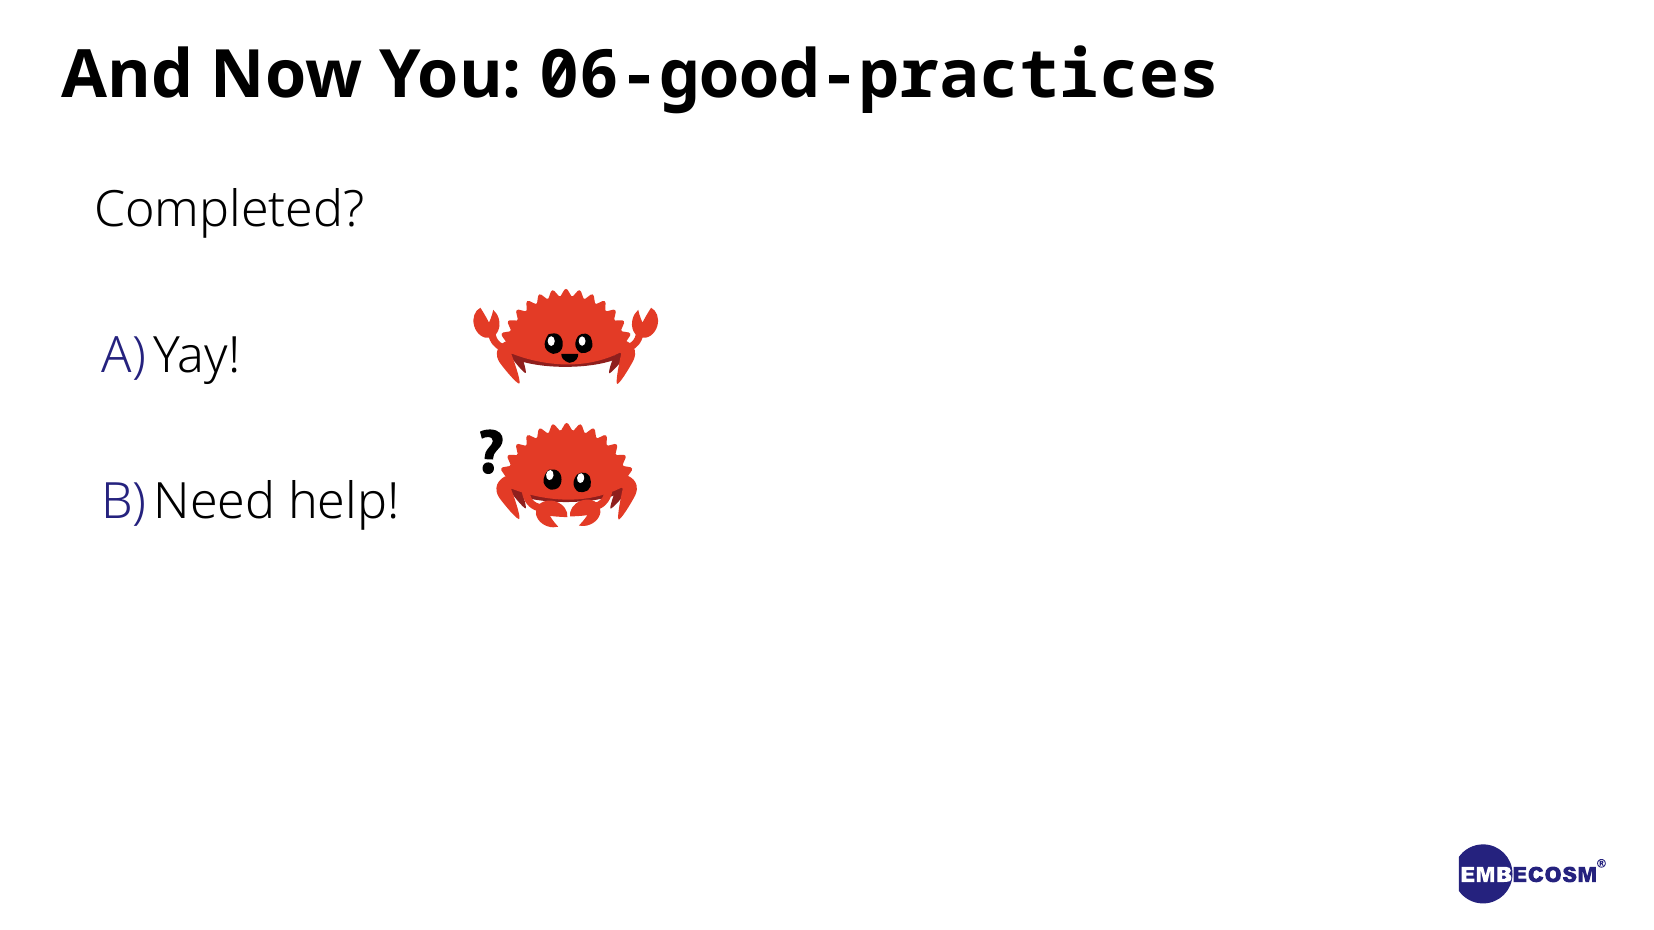

# And Now You: 06-good-practices
Completed?
Yay!
Need help!